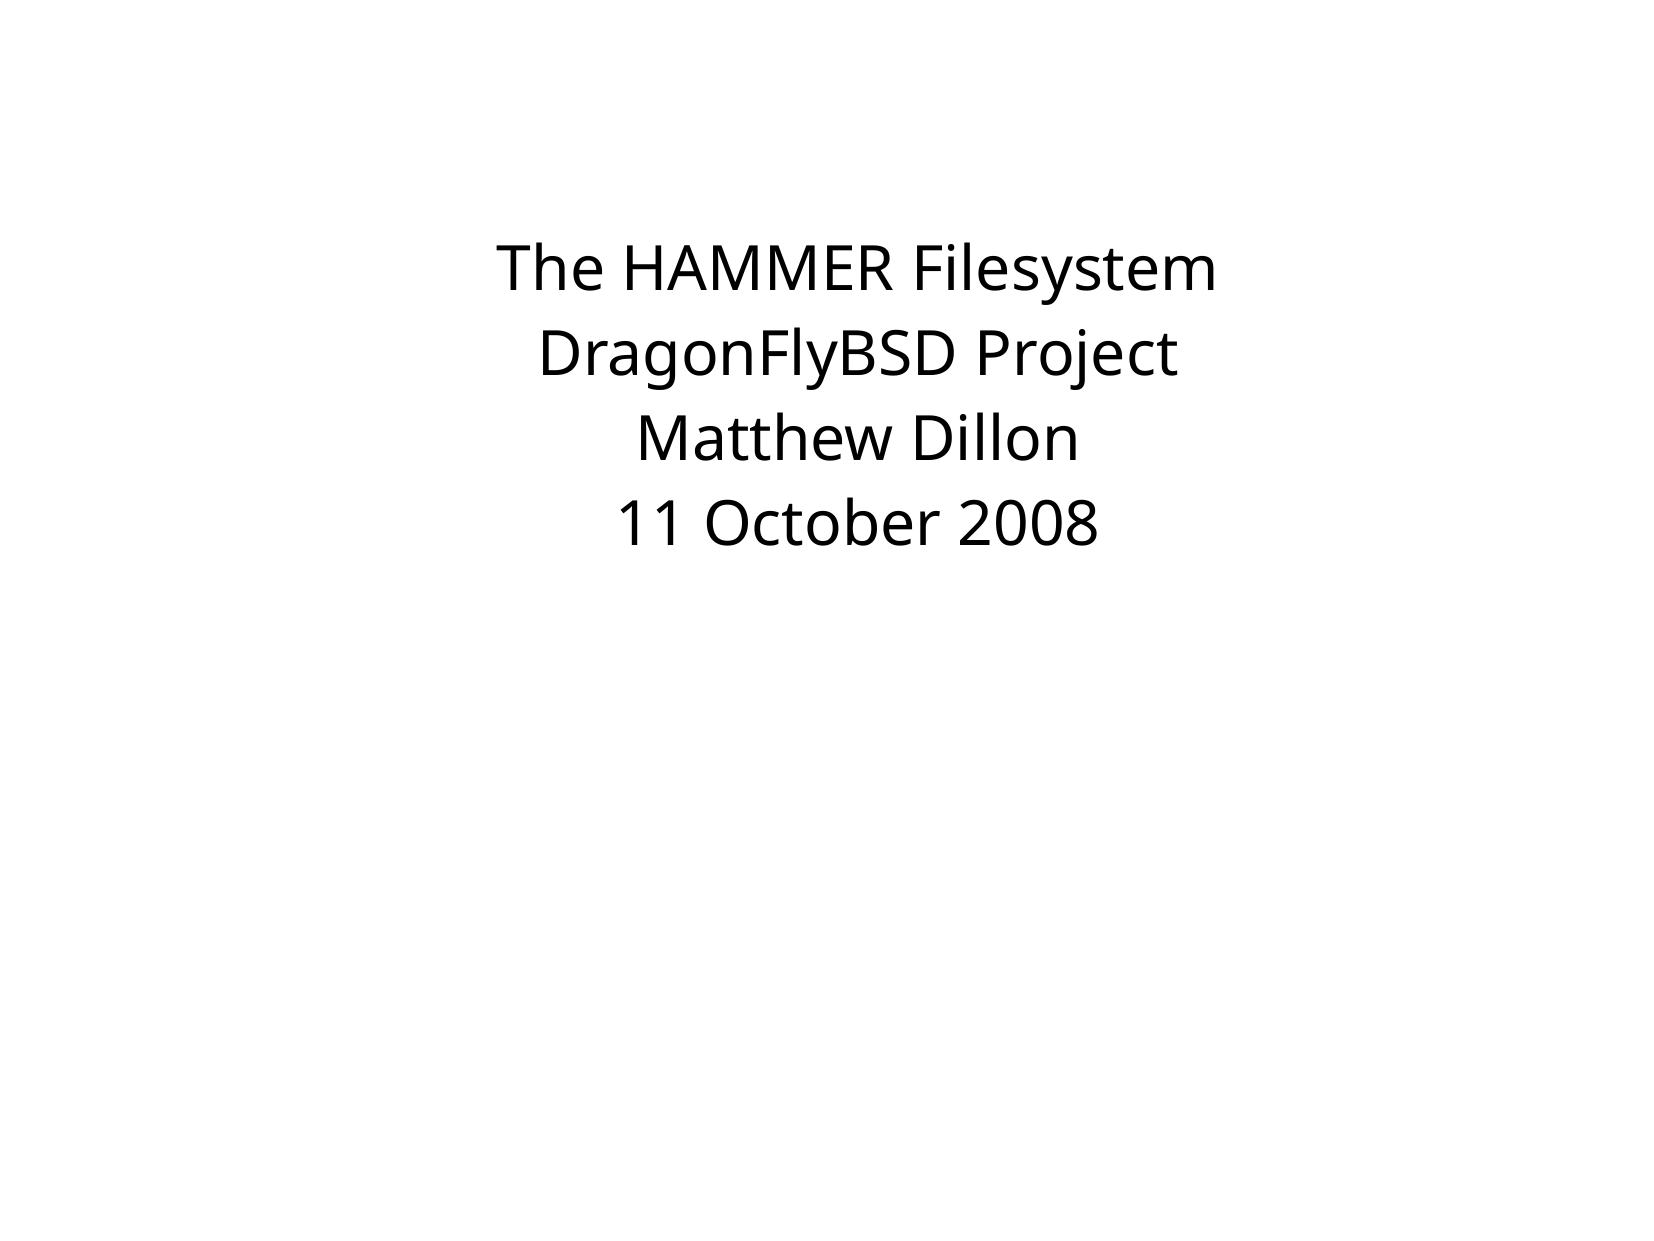

The HAMMER Filesystem
DragonFlyBSD Project
Matthew Dillon
11 October 2008